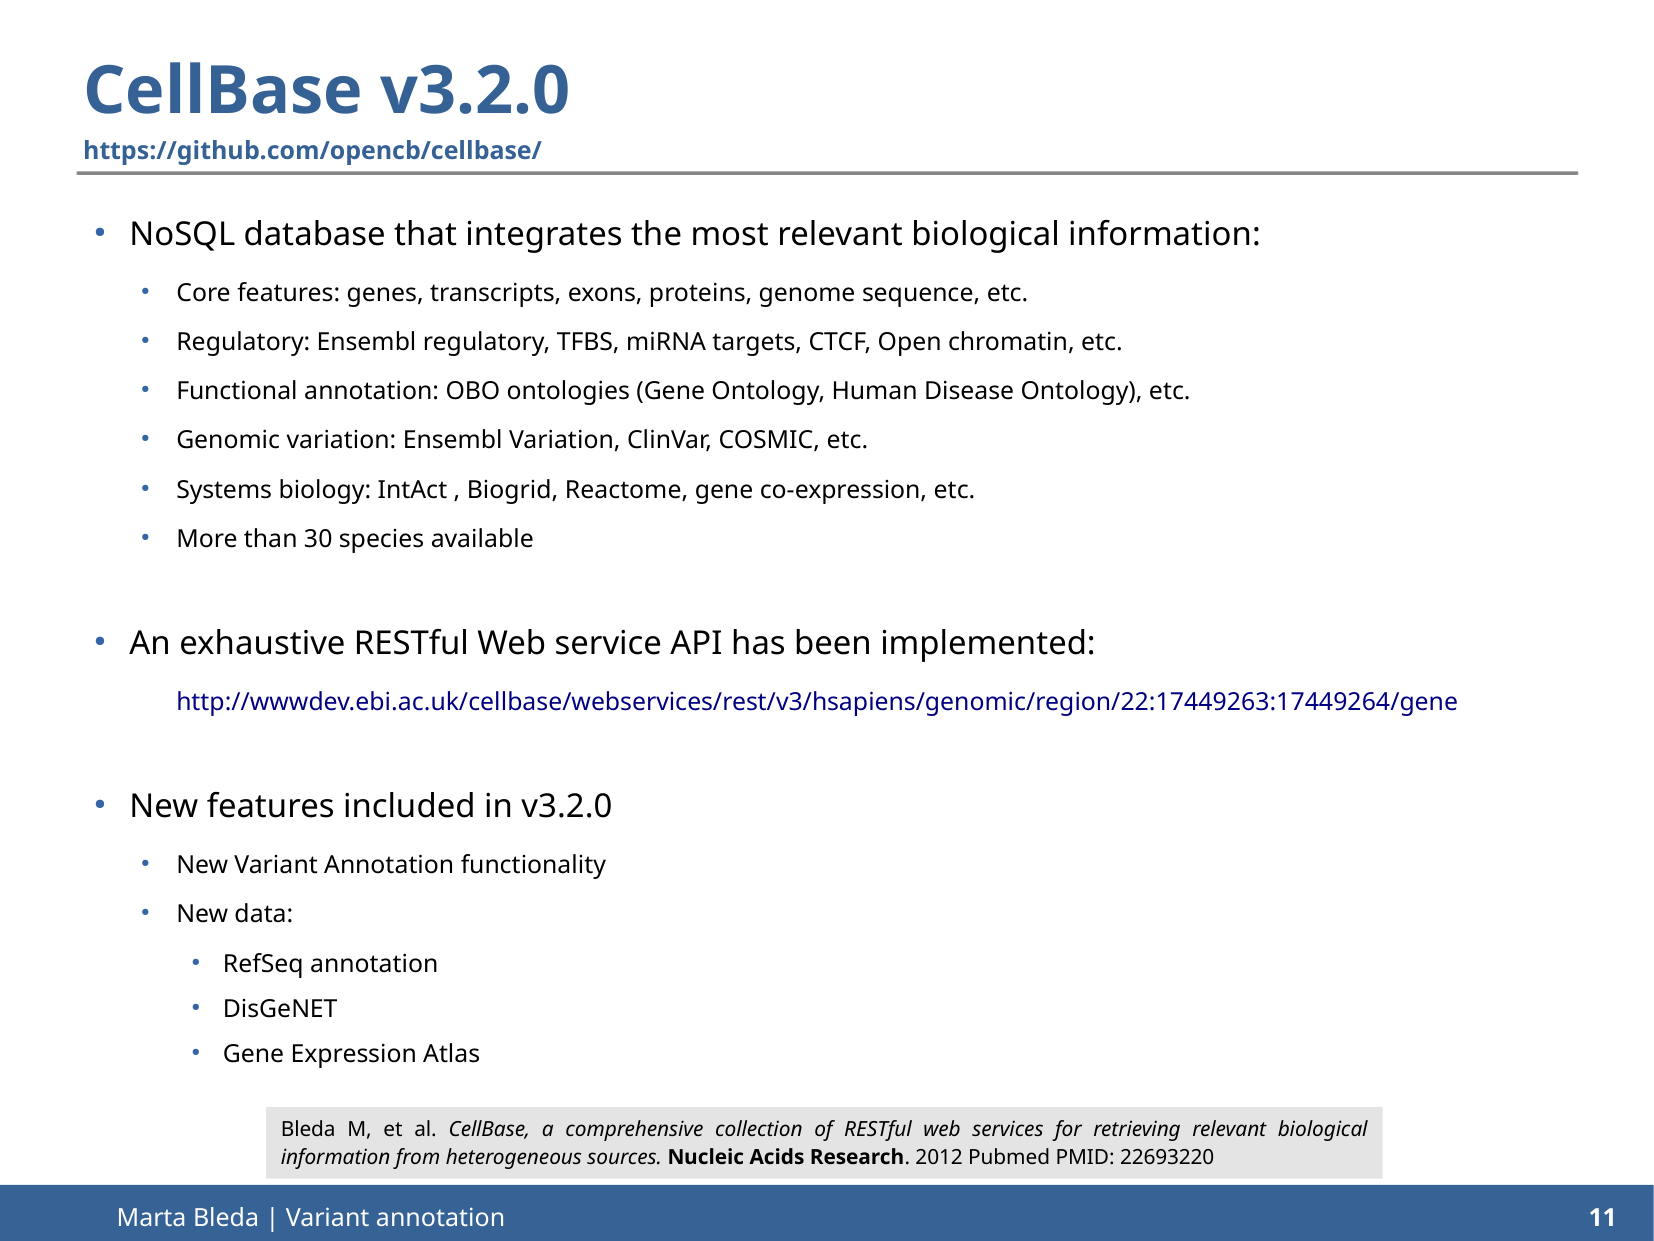

CellBase v3.2.0
https://github.com/opencb/cellbase/
# NoSQL database that integrates the most relevant biological information:
Core features: genes, transcripts, exons, proteins, genome sequence, etc.
Regulatory: Ensembl regulatory, TFBS, miRNA targets, CTCF, Open chromatin, etc.
Functional annotation: OBO ontologies (Gene Ontology, Human Disease Ontology), etc.
Genomic variation: Ensembl Variation, ClinVar, COSMIC, etc.
Systems biology: IntAct , Biogrid, Reactome, gene co-expression, etc.
More than 30 species available
An exhaustive RESTful Web service API has been implemented:
http://wwwdev.ebi.ac.uk/cellbase/webservices/rest/v3/hsapiens/genomic/region/22:17449263:17449264/gene
New features included in v3.2.0
New Variant Annotation functionality
New data:
RefSeq annotation
DisGeNET
Gene Expression Atlas
Bleda M, et al. CellBase, a comprehensive collection of RESTful web services for retrieving relevant biological information from heterogeneous sources. Nucleic Acids Research. 2012 Pubmed PMID: 22693220
Marta Bleda | Variant annotation
11